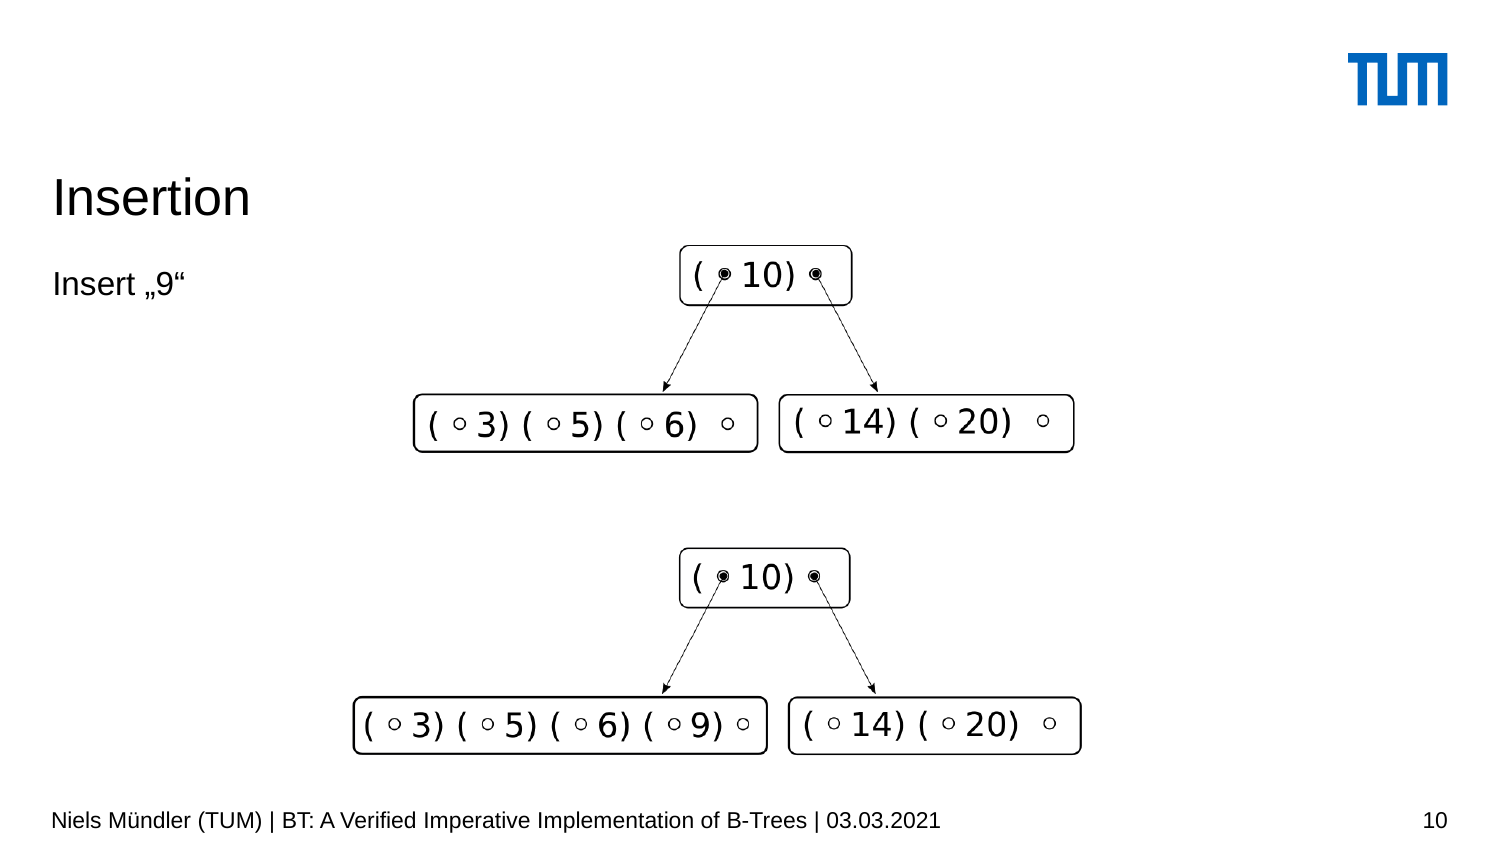

Insertion
# Insert „9“
Niels Mündler (TUM) | BT: A Verified Imperative Implementation of B-Trees
10